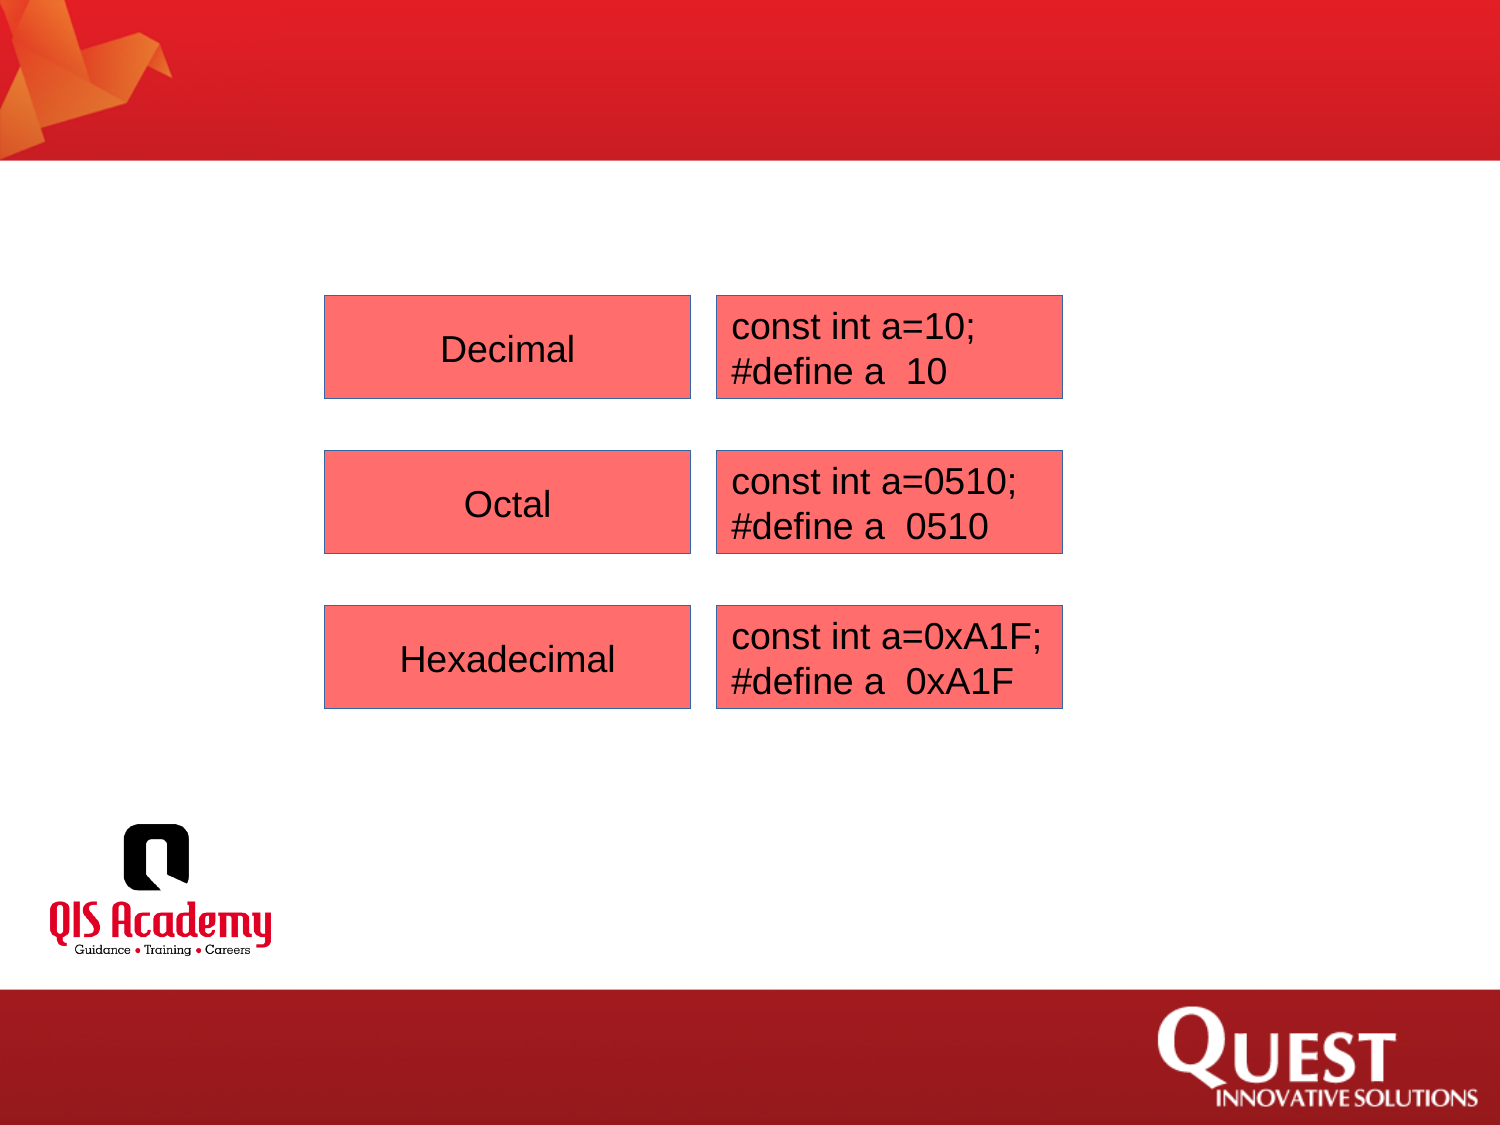

Decimal
const int a=10;
#define a 10
Octal
const int a=0510;
#define a 0510
Hexadecimal
const int a=0xA1F;
#define a 0xA1F